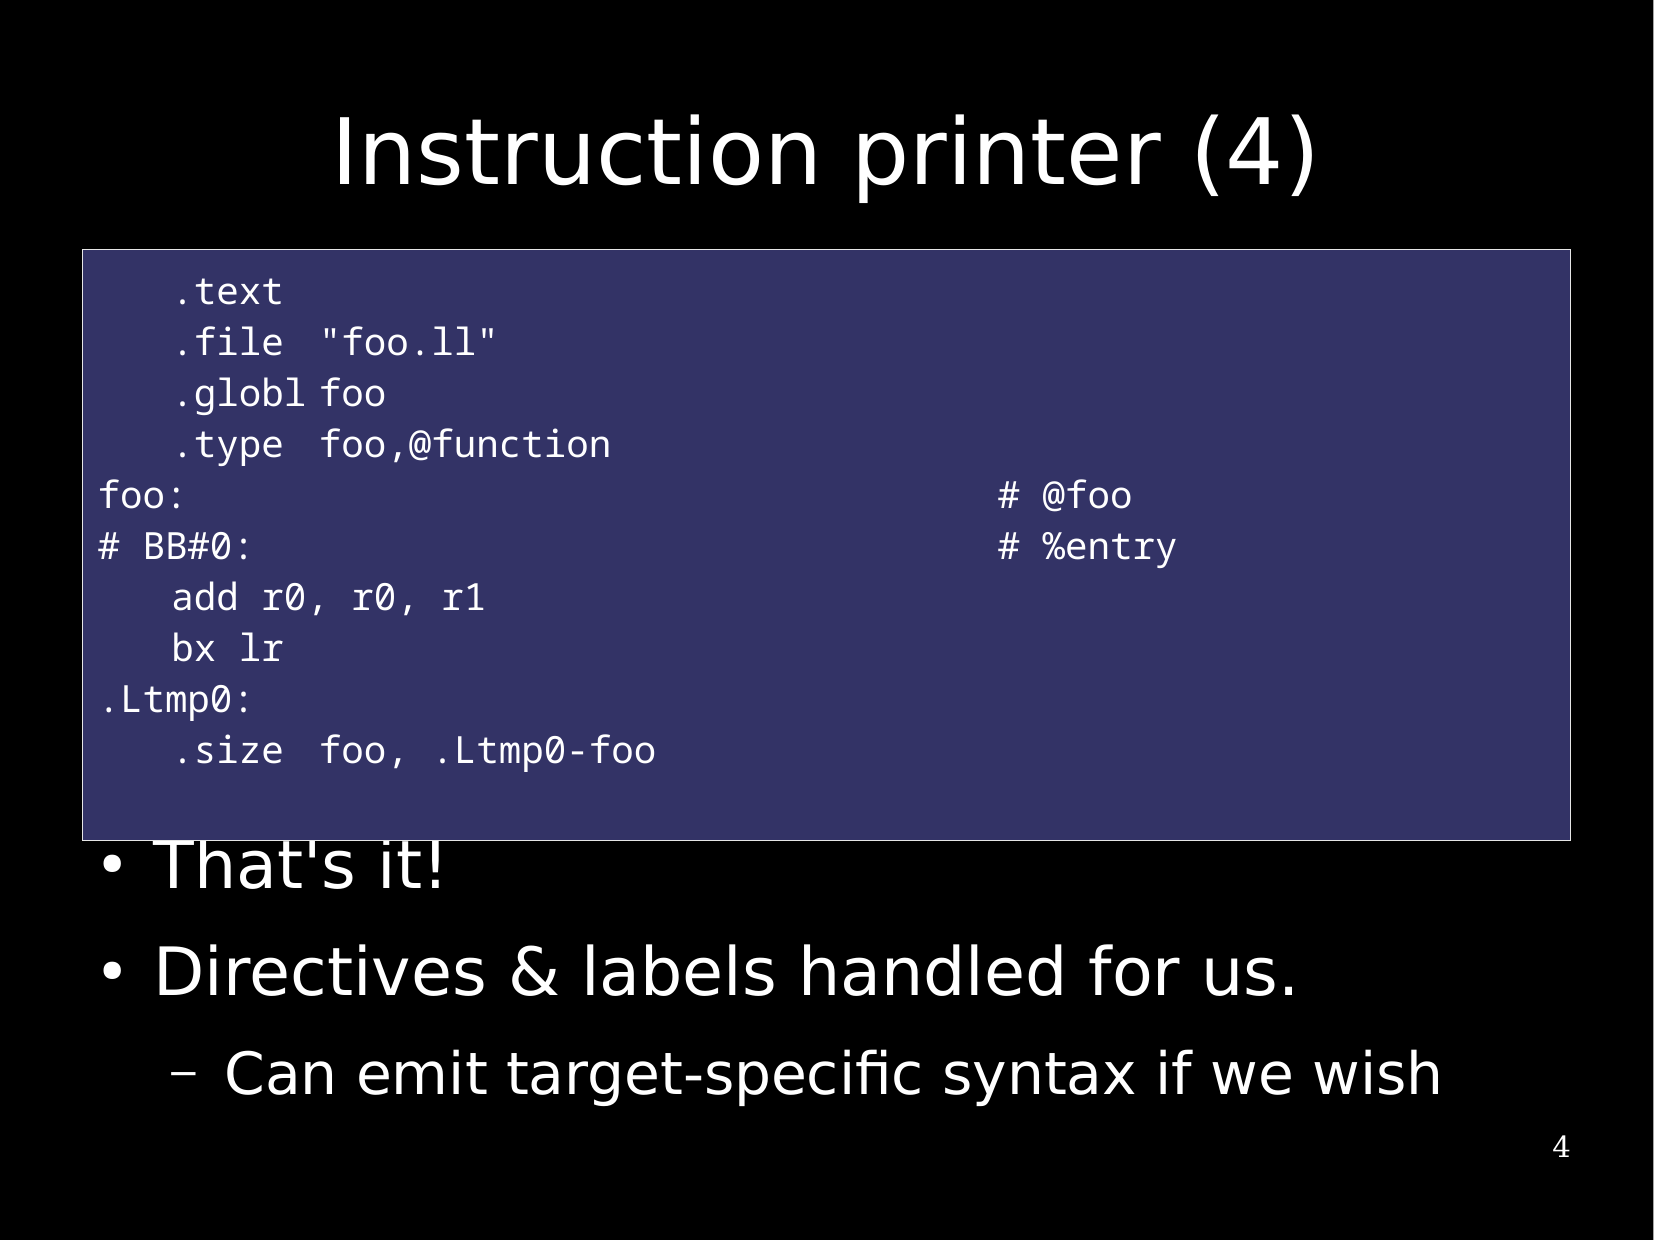

# Instruction printer (4)
	.text
	.file	"foo.ll"
	.globl	foo
	.type	foo,@function
foo: # @foo
# BB#0: # %entry
	add r0, r0, r1
	bx lr
.Ltmp0:
	.size	foo, .Ltmp0-foo
That's it!
Directives & labels handled for us.
Can emit target-specific syntax if we wish
4